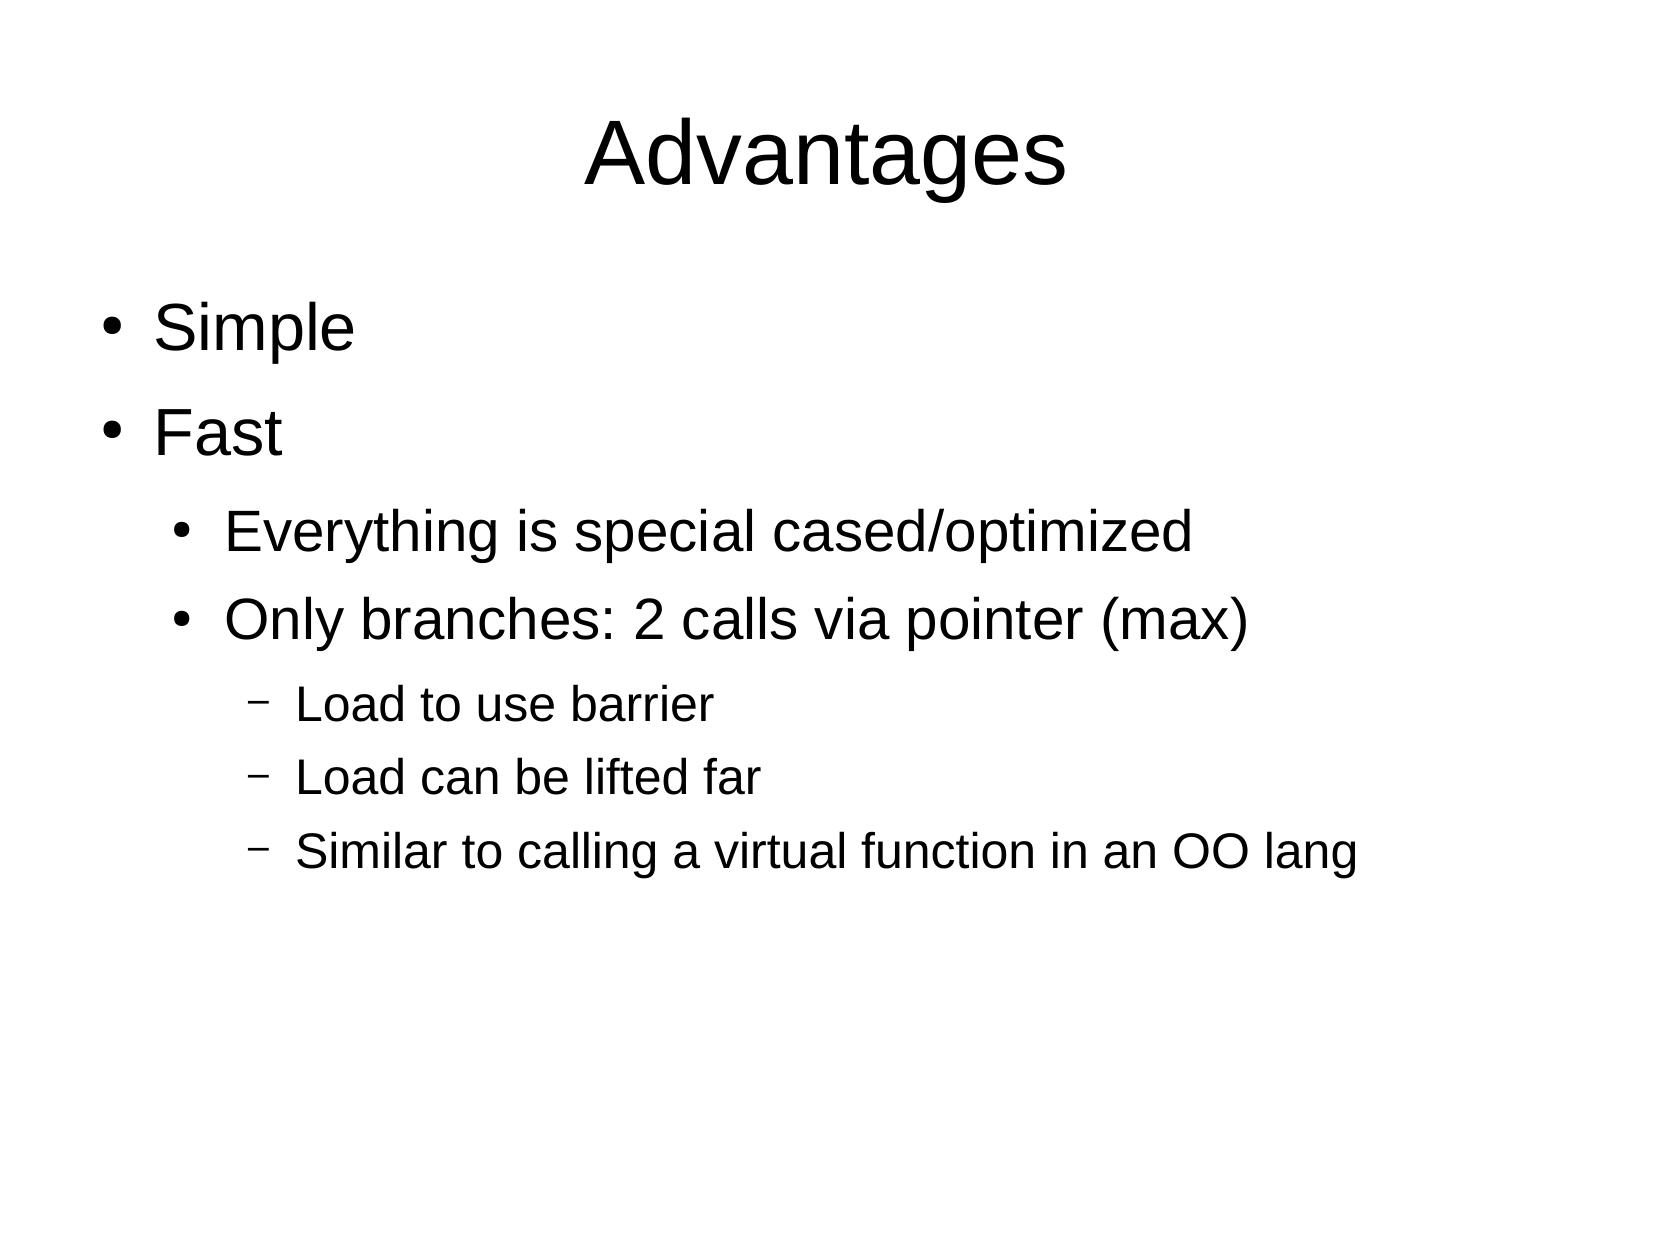

# Advantages
Simple
Fast
Everything is special cased/optimized
Only branches: 2 calls via pointer (max)
Load to use barrier
Load can be lifted far
Similar to calling a virtual function in an OO lang